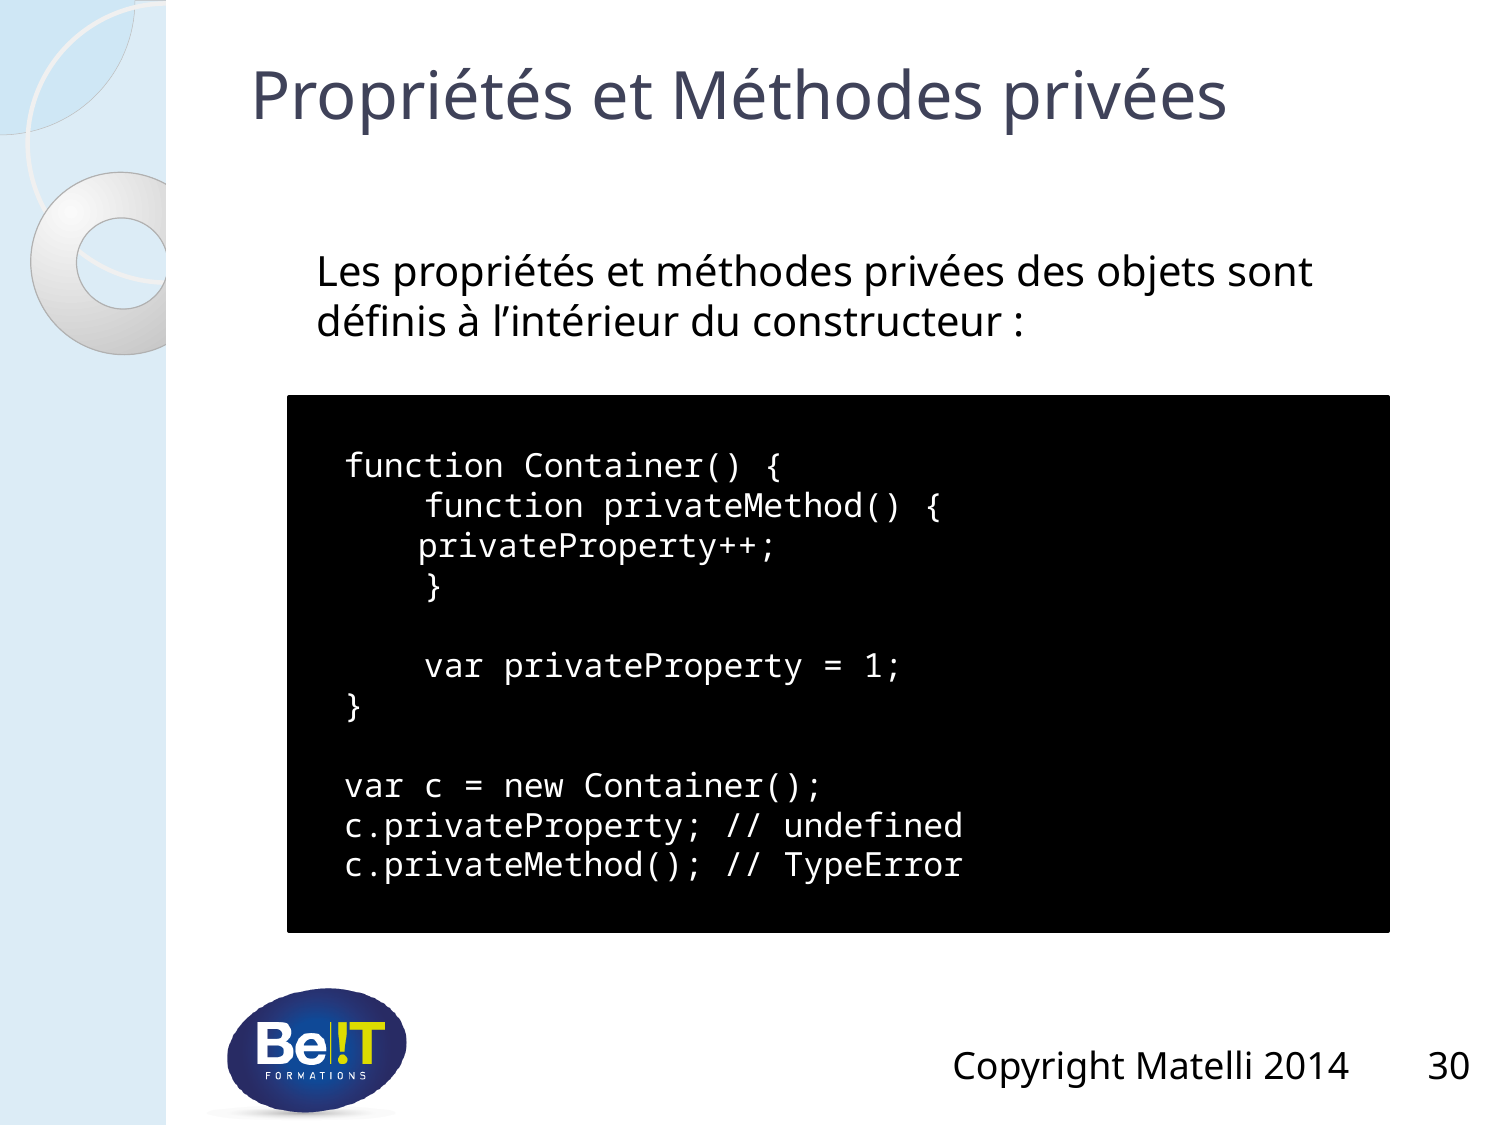

# Propriétés et Méthodes privées
Les propriétés et méthodes privées des objets sont définis à l’intérieur du constructeur :
 function Container() {
 function privateMethod() {
	 privateProperty++;
 }
 var privateProperty = 1;
 }
 var c = new Container();
 c.privateProperty; // undefined
 c.privateMethod(); // TypeError
Copyright Matelli 2014